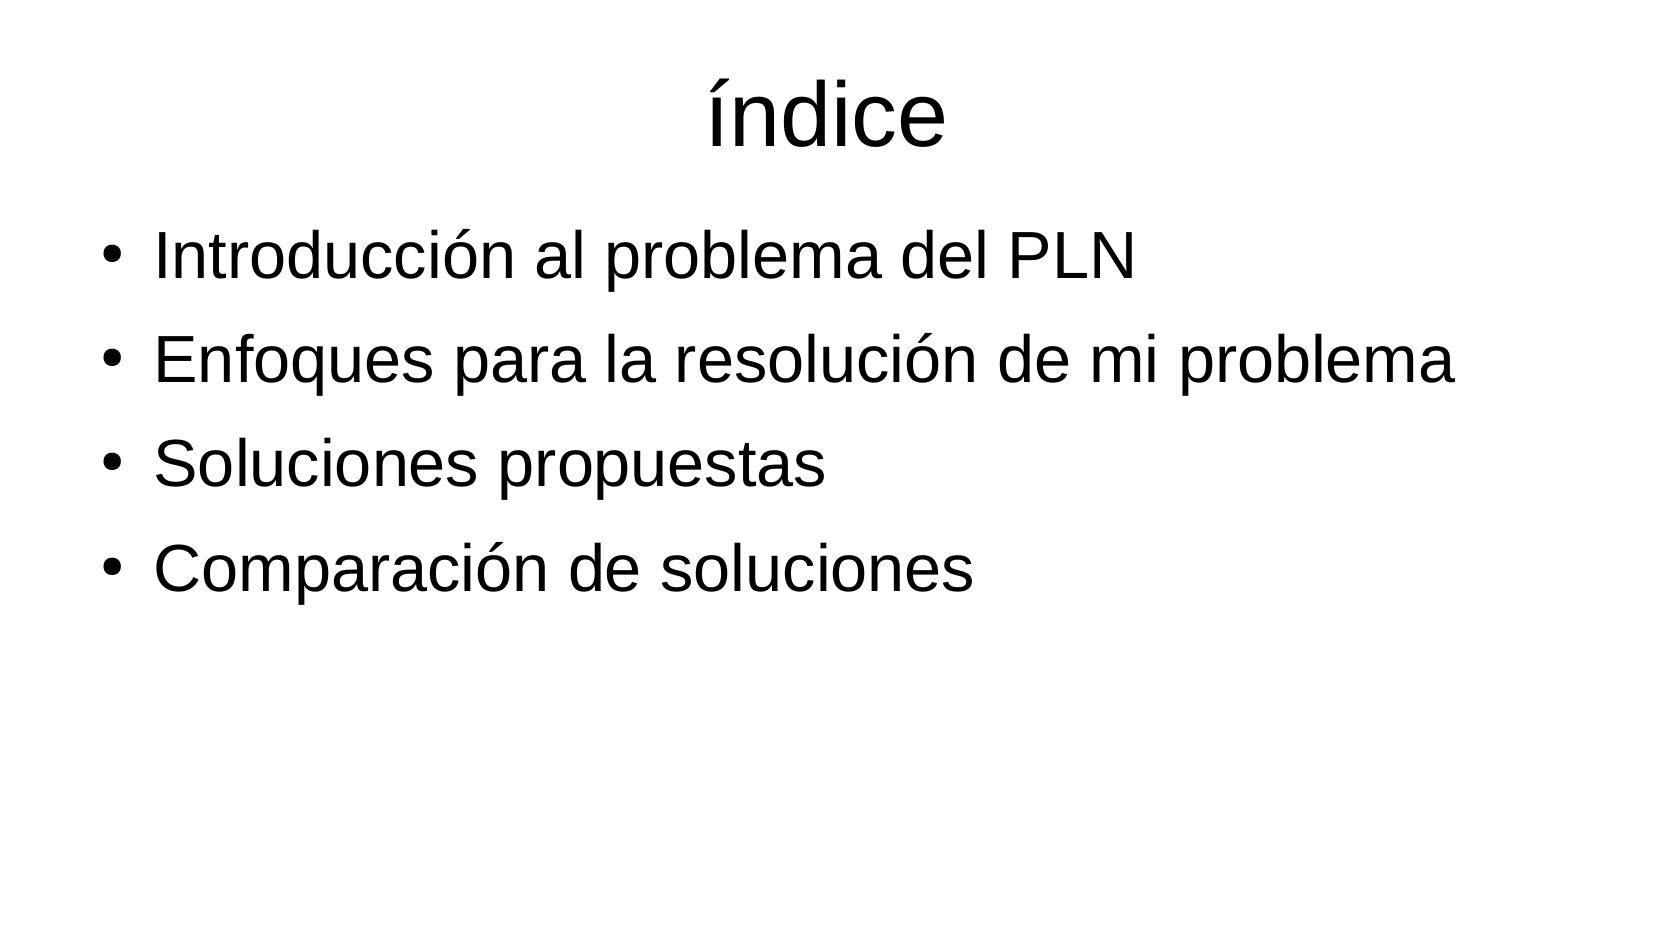

# índice
Introducción al problema del PLN
Enfoques para la resolución de mi problema
Soluciones propuestas
Comparación de soluciones